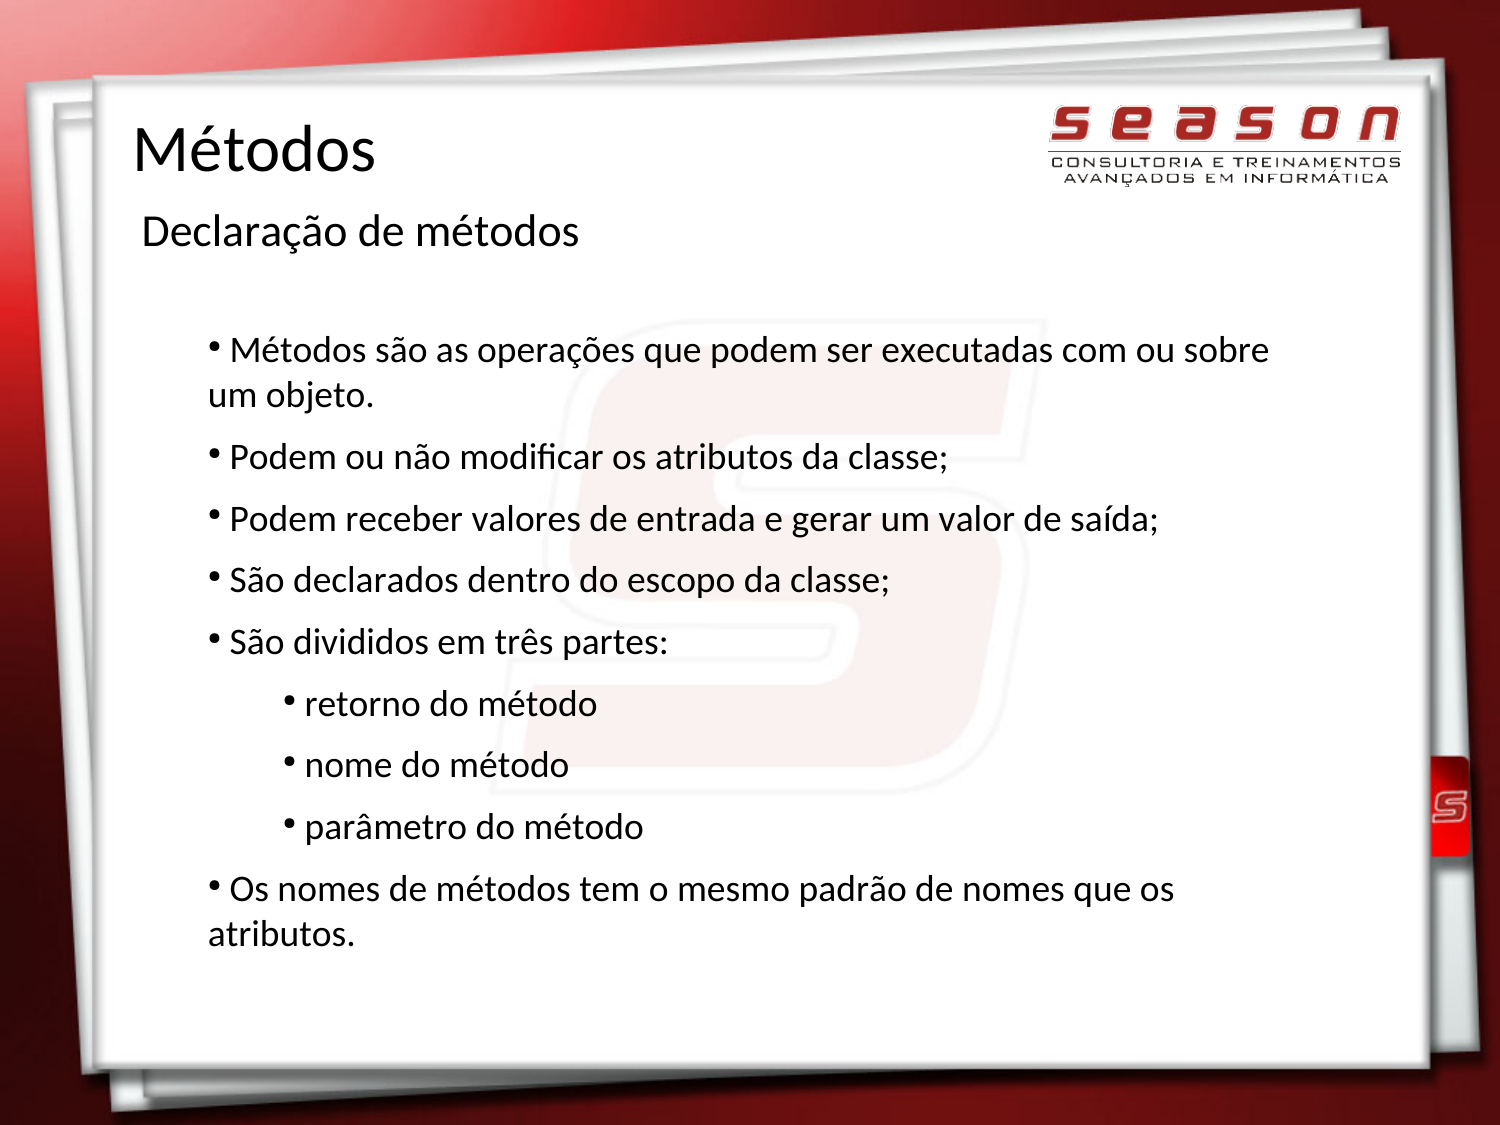

# Métodos
Declaração de métodos
 Métodos são as operações que podem ser executadas com ou sobre um objeto.
 Podem ou não modificar os atributos da classe;
 Podem receber valores de entrada e gerar um valor de saída;
 São declarados dentro do escopo da classe;
 São divididos em três partes:
 retorno do método
 nome do método
 parâmetro do método
 Os nomes de métodos tem o mesmo padrão de nomes que os atributos.